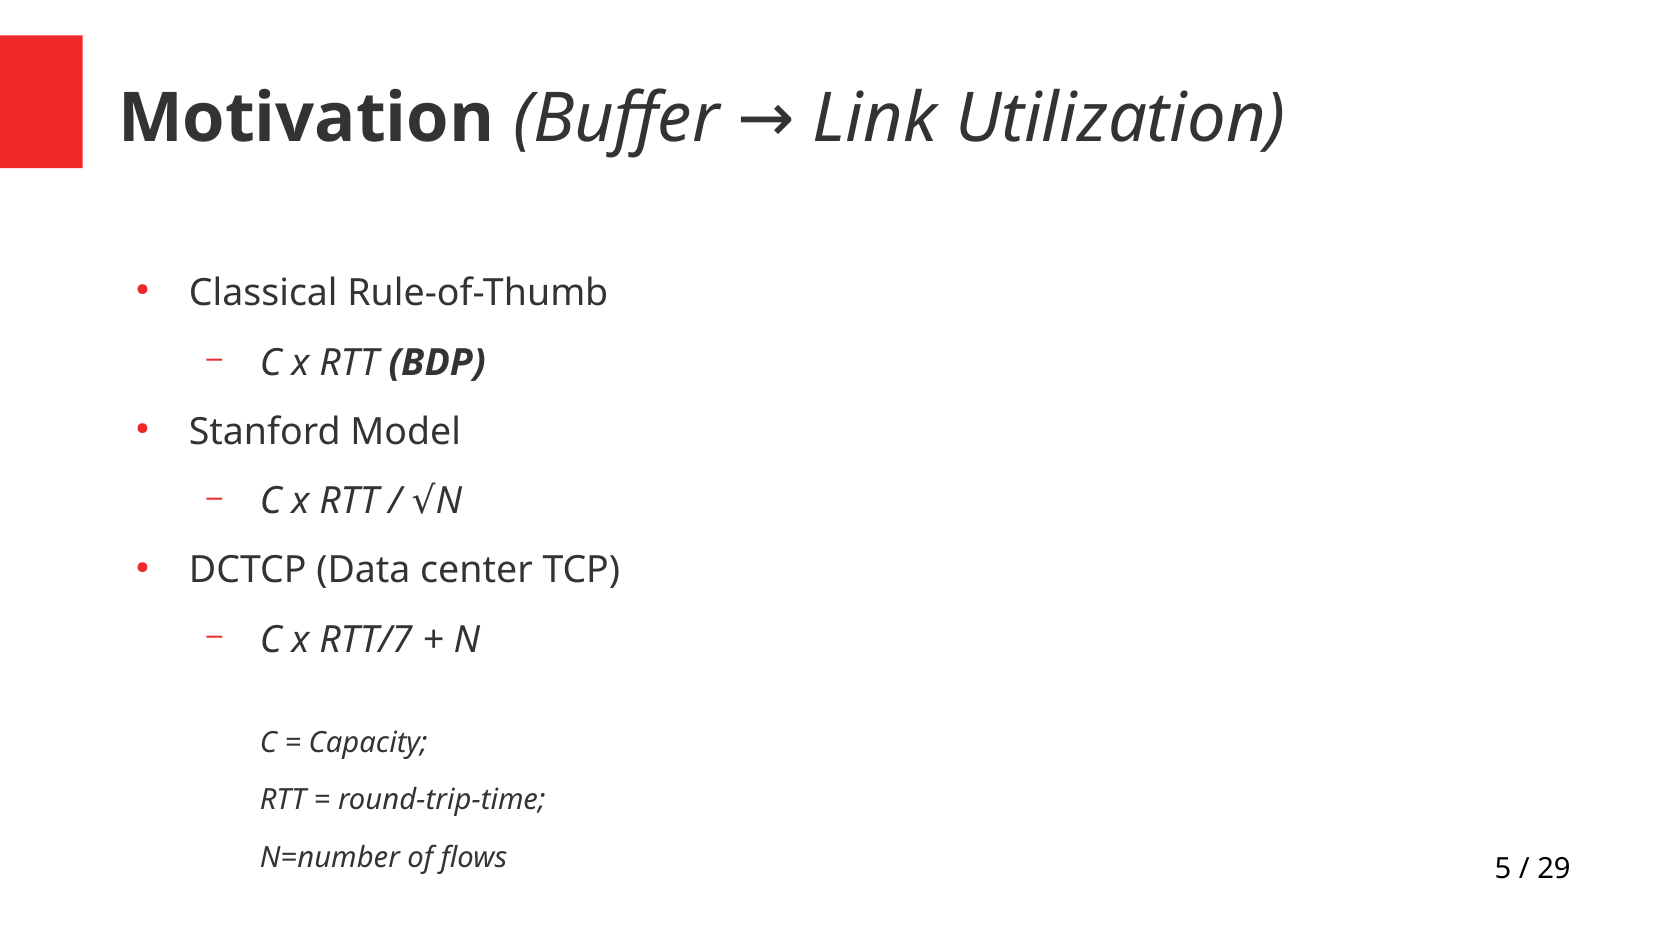

# Motivation (Buffer → Link Utilization)
Classical Rule-of-Thumb
C x RTT (BDP)
Stanford Model
C x RTT / √N
DCTCP (Data center TCP)
C x RTT/7 + N
C = Capacity;
RTT = round-trip-time;
N=number of flows
5